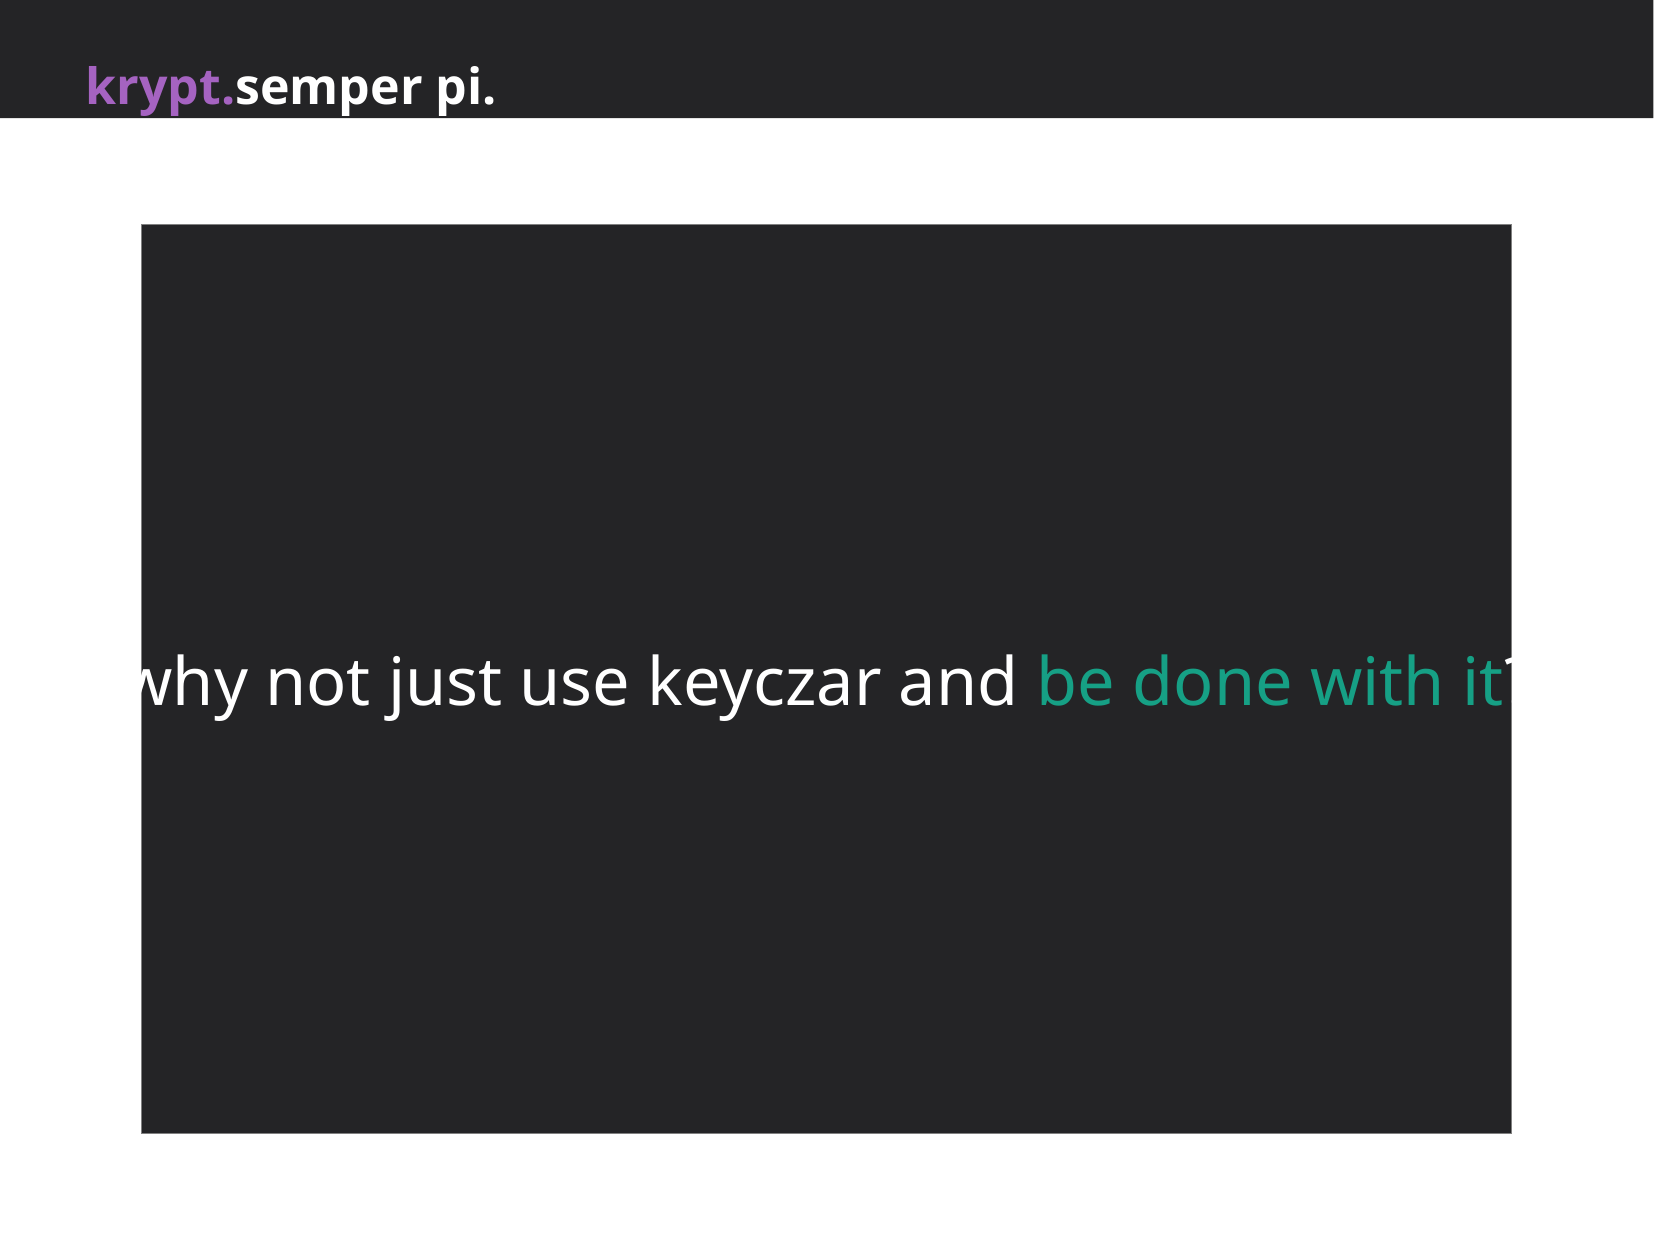

krypt.semper pi.
why not just use keyczar and be done with it?